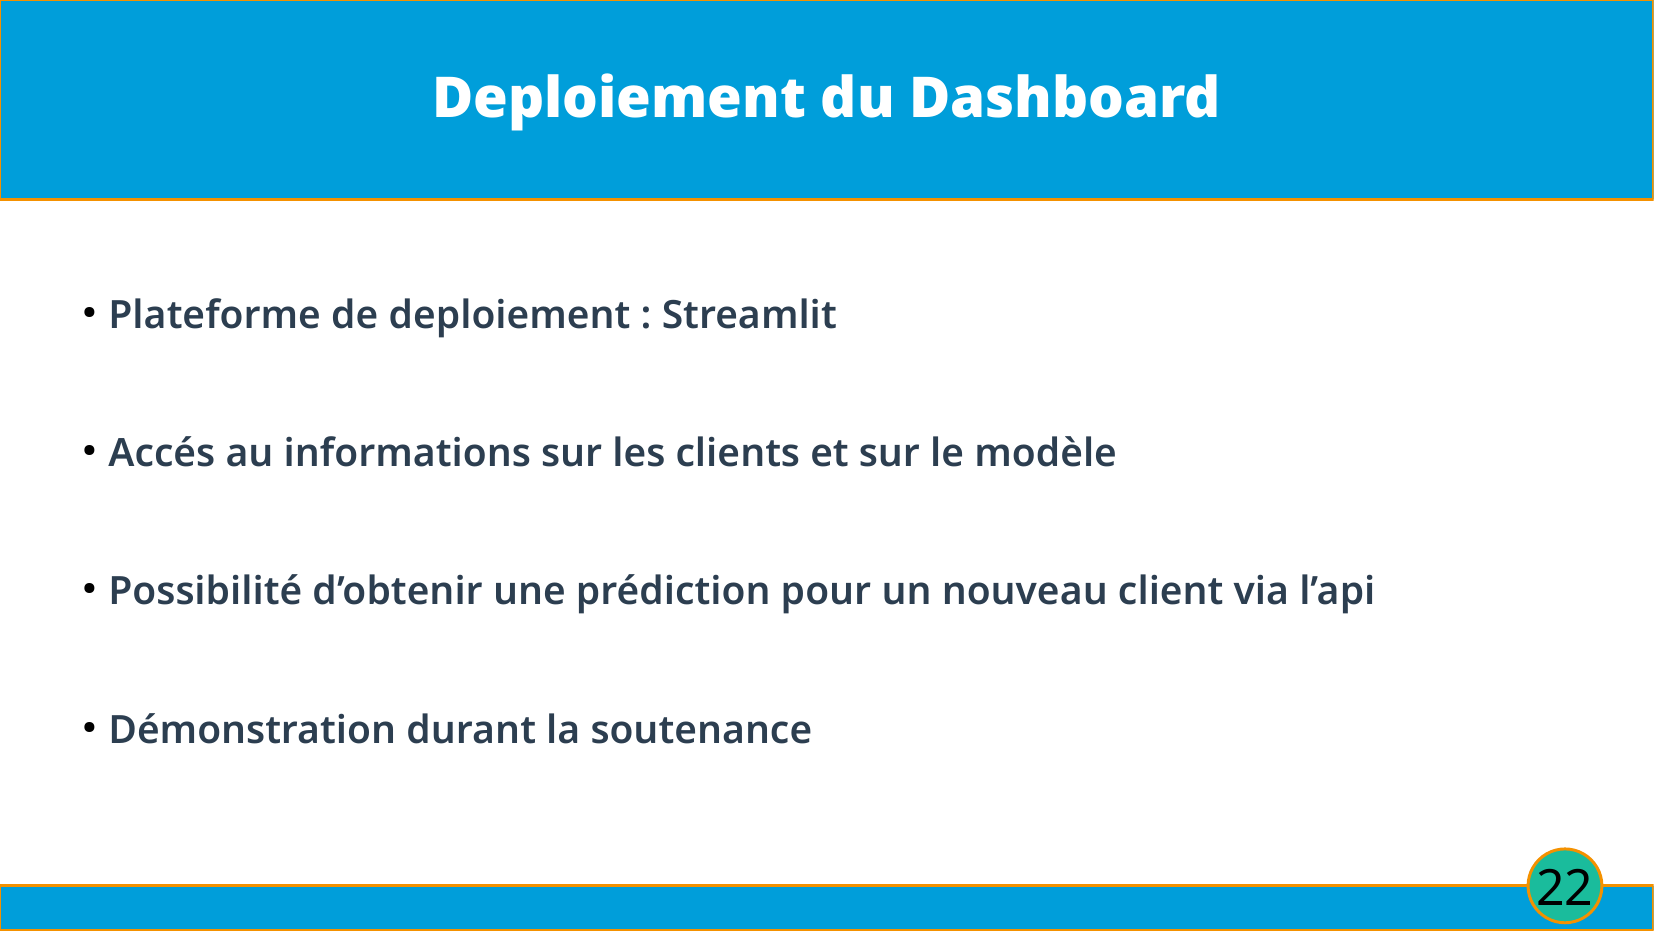

# Deploiement du Dashboard
Plateforme de deploiement : Streamlit
Accés au informations sur les clients et sur le modèle
Possibilité d’obtenir une prédiction pour un nouveau client via l’api
Démonstration durant la soutenance